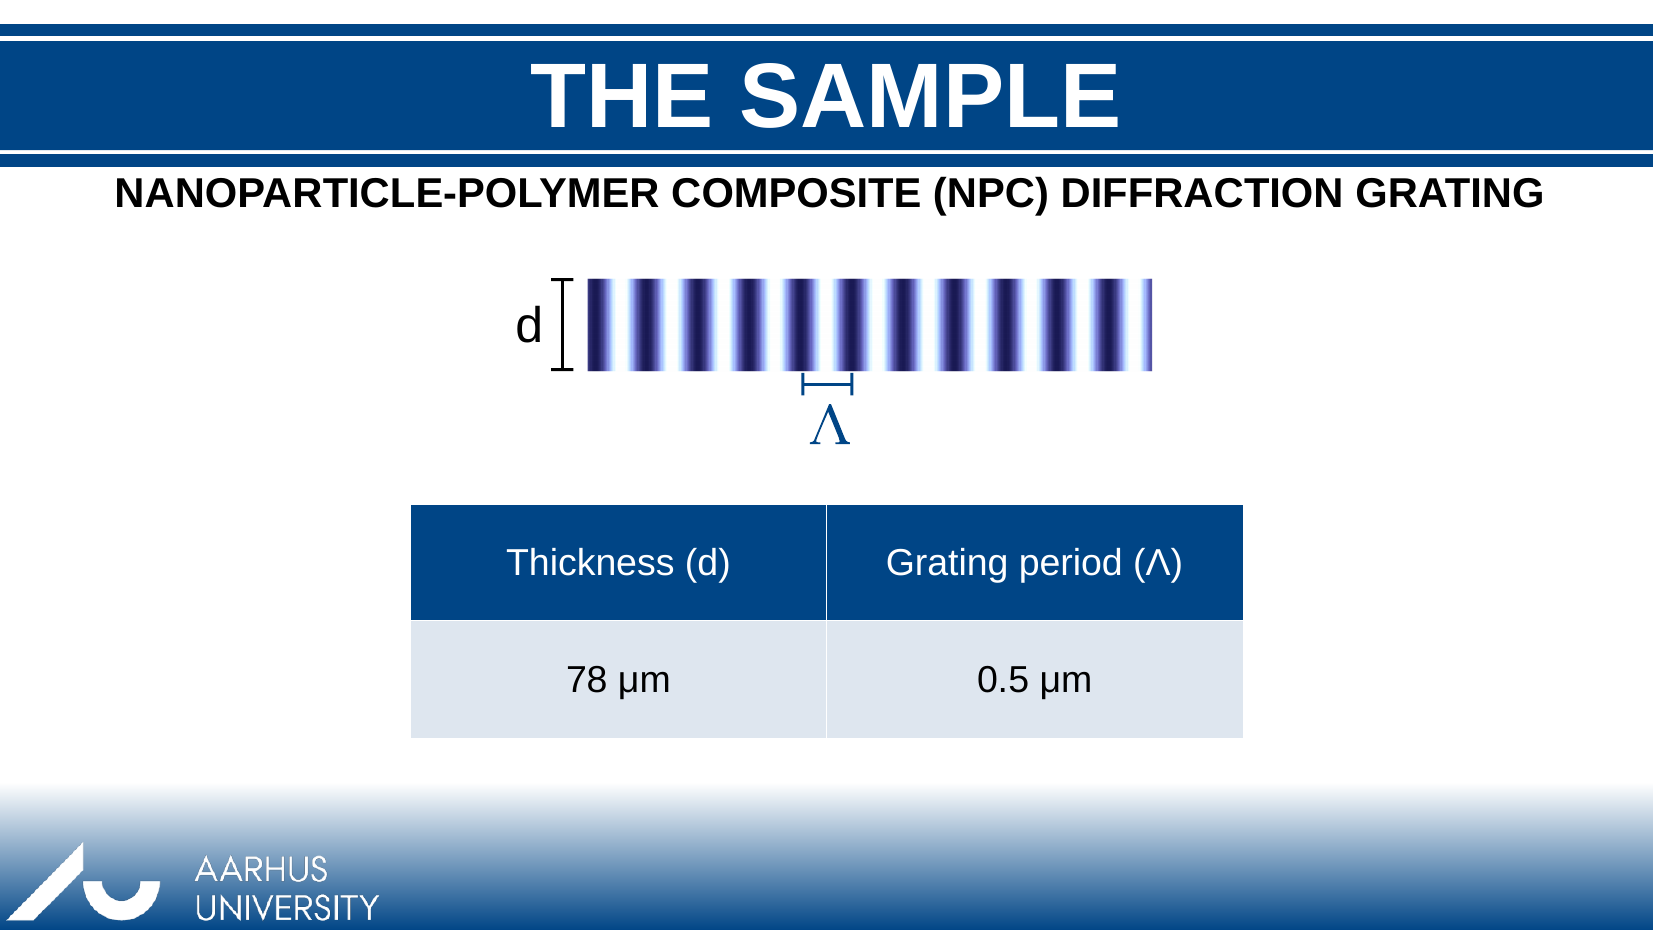

# THE SAMPLE
NANOPARTICLE-POLYMER COMPOSITE (NPC) DIFFRACTION GRATING
d
| Thickness (d) | Grating period (Λ) |
| --- | --- |
| 78 μm | 0.5 μm |